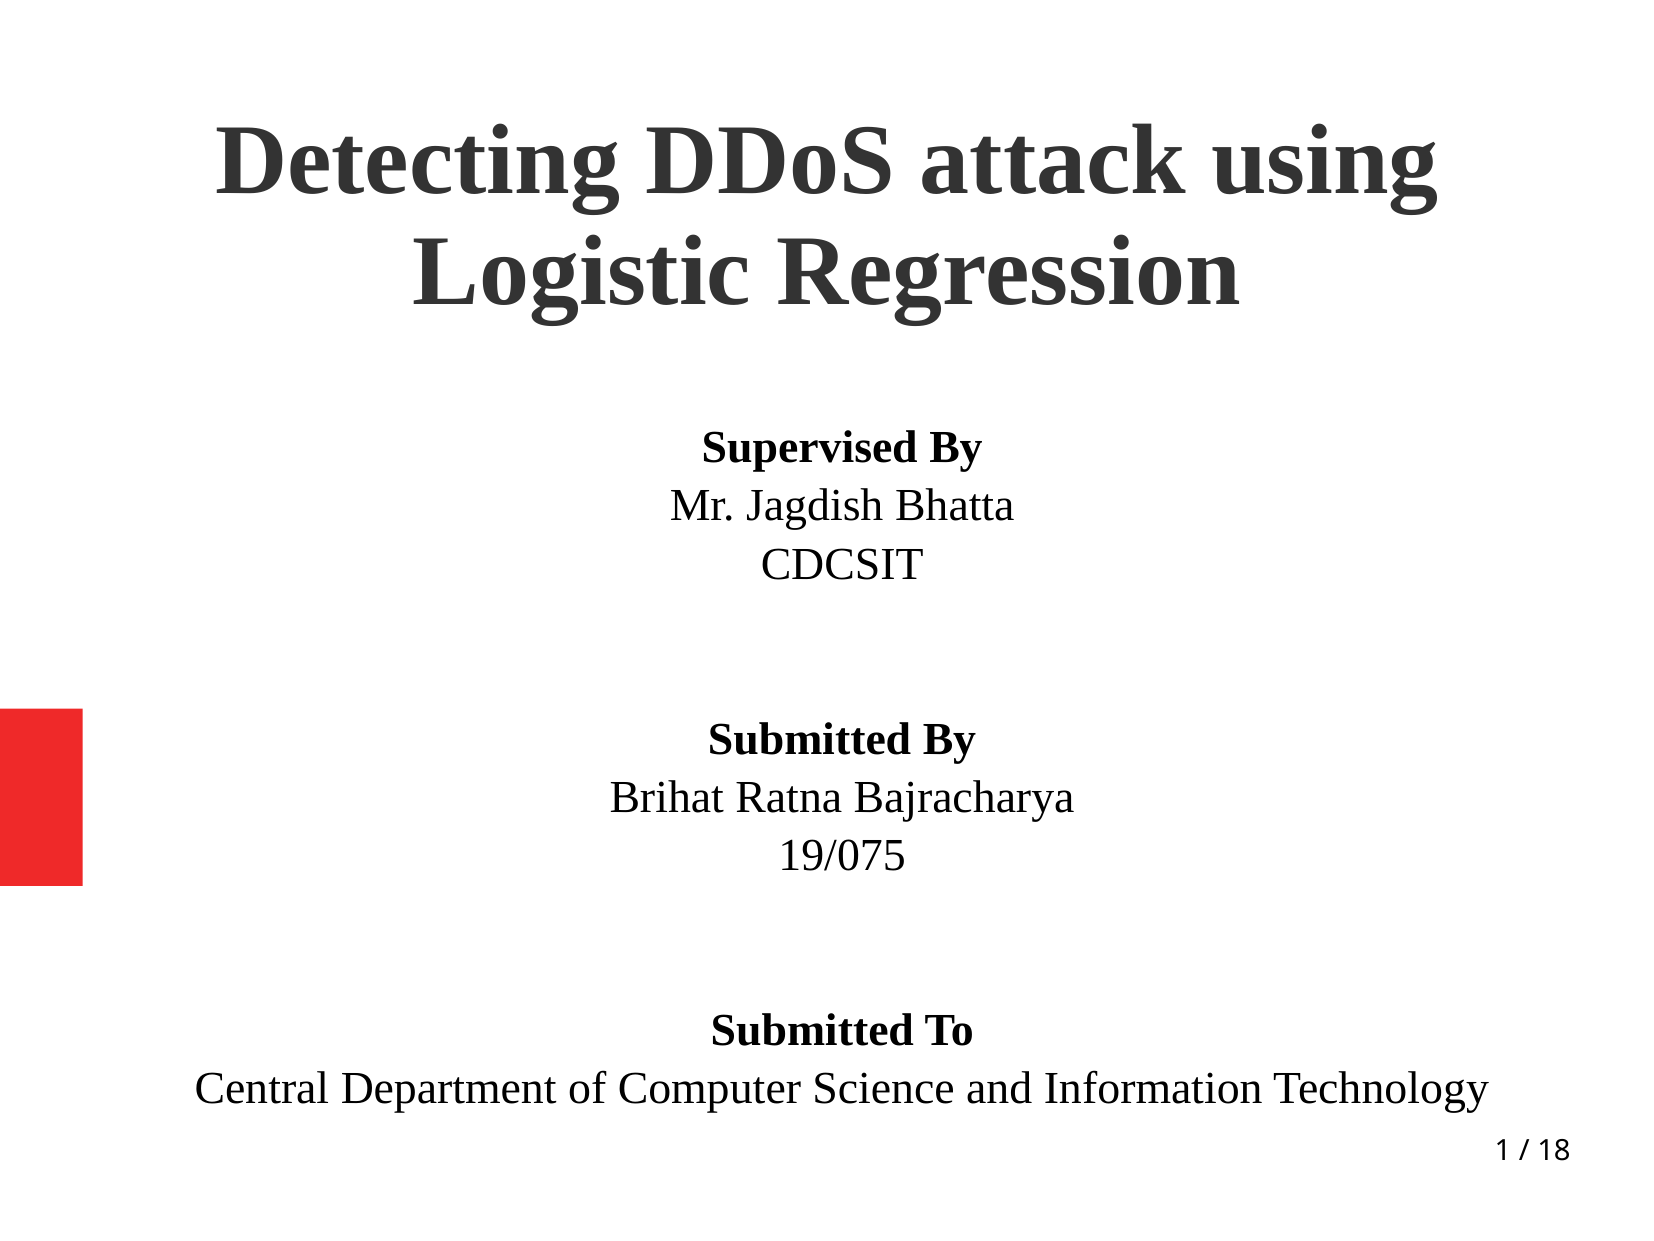

# Detecting DDoS attack using Logistic Regression
Supervised By
Mr. Jagdish Bhatta
CDCSIT
Submitted By
Brihat Ratna Bajracharya
19/075
Submitted To
Central Department of Computer Science and Information Technology
1